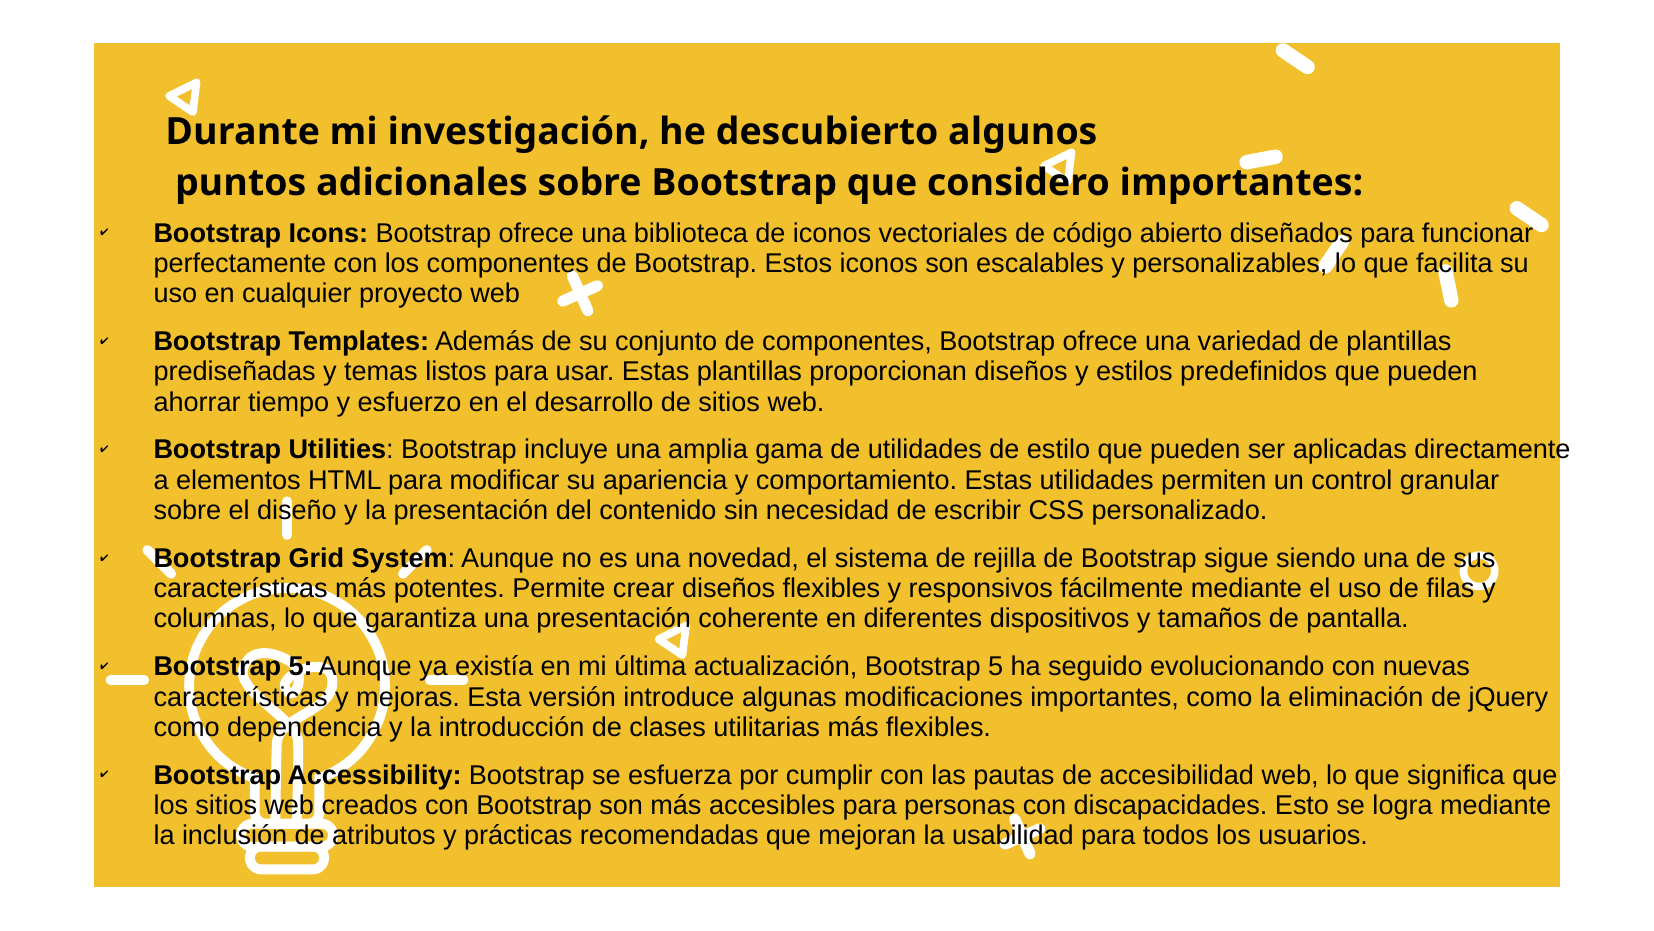

# Durante mi investigación, he descubierto algunos puntos adicionales sobre Bootstrap que considero importantes:
Bootstrap Icons: Bootstrap ofrece una biblioteca de iconos vectoriales de código abierto diseñados para funcionar perfectamente con los componentes de Bootstrap. Estos iconos son escalables y personalizables, lo que facilita su uso en cualquier proyecto web
Bootstrap Templates: Además de su conjunto de componentes, Bootstrap ofrece una variedad de plantillas prediseñadas y temas listos para usar. Estas plantillas proporcionan diseños y estilos predefinidos que pueden ahorrar tiempo y esfuerzo en el desarrollo de sitios web.
Bootstrap Utilities: Bootstrap incluye una amplia gama de utilidades de estilo que pueden ser aplicadas directamente a elementos HTML para modificar su apariencia y comportamiento. Estas utilidades permiten un control granular sobre el diseño y la presentación del contenido sin necesidad de escribir CSS personalizado.
Bootstrap Grid System: Aunque no es una novedad, el sistema de rejilla de Bootstrap sigue siendo una de sus características más potentes. Permite crear diseños flexibles y responsivos fácilmente mediante el uso de filas y columnas, lo que garantiza una presentación coherente en diferentes dispositivos y tamaños de pantalla.
Bootstrap 5: Aunque ya existía en mi última actualización, Bootstrap 5 ha seguido evolucionando con nuevas características y mejoras. Esta versión introduce algunas modificaciones importantes, como la eliminación de jQuery como dependencia y la introducción de clases utilitarias más flexibles.
Bootstrap Accessibility: Bootstrap se esfuerza por cumplir con las pautas de accesibilidad web, lo que significa que los sitios web creados con Bootstrap son más accesibles para personas con discapacidades. Esto se logra mediante la inclusión de atributos y prácticas recomendadas que mejoran la usabilidad para todos los usuarios.